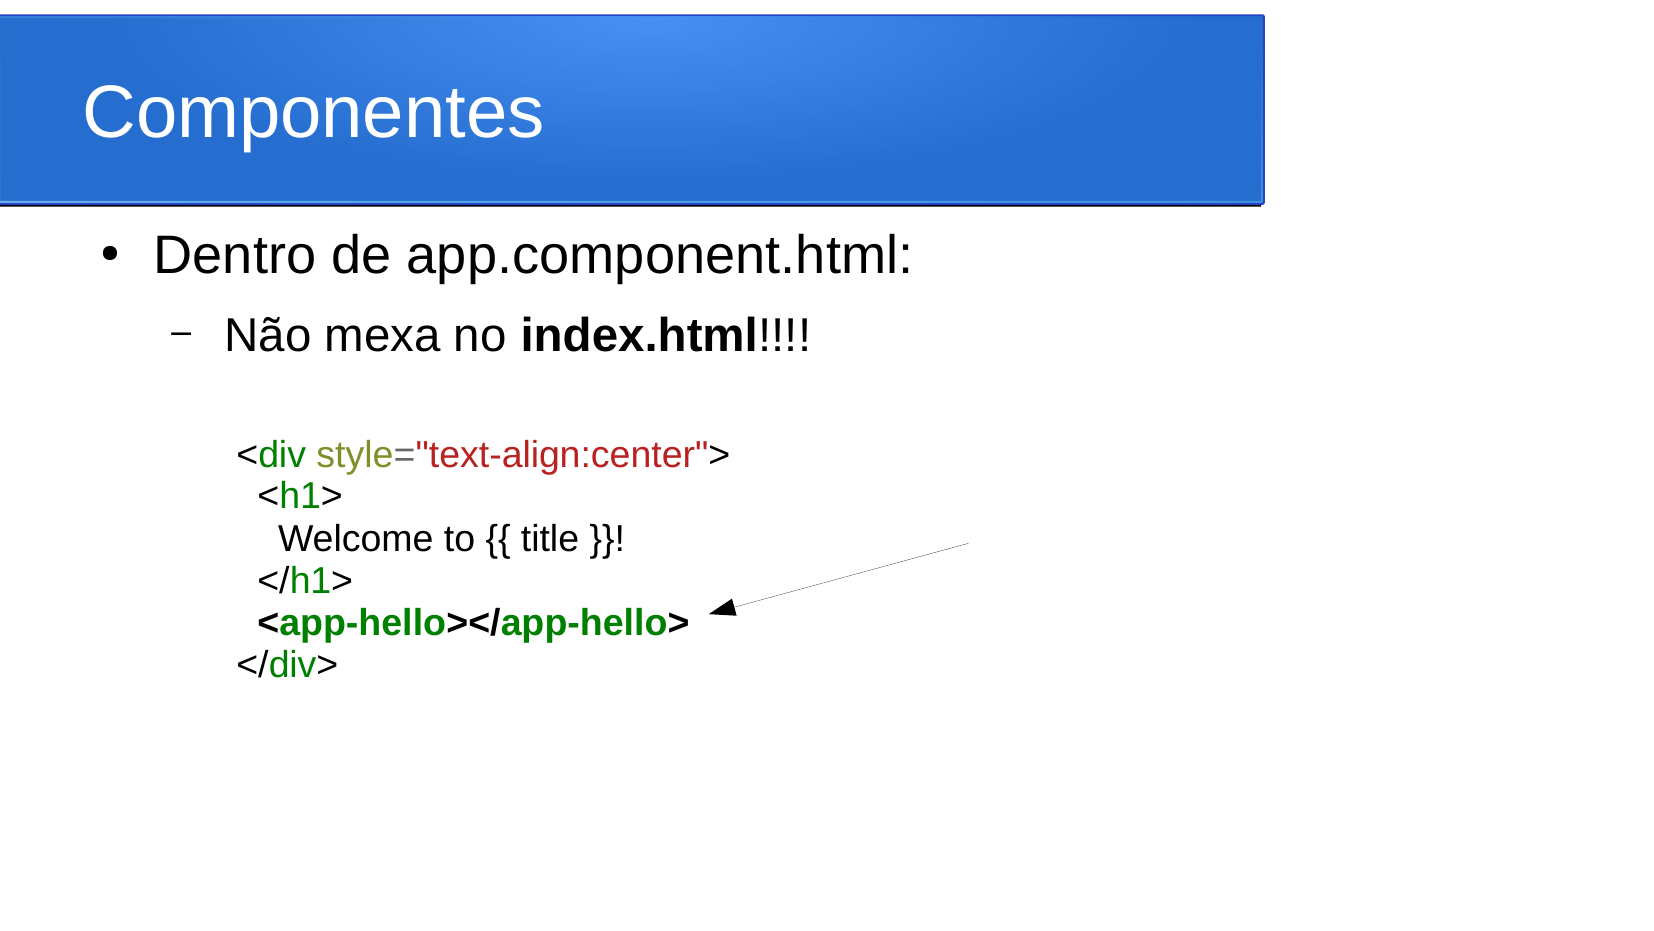

# Componentes
Dentro de app.component.html:
Não mexa no index.html!!!!
<div style="text-align:center">
 <h1>
 Welcome to {{ title }}!
 </h1>
 <app-hello></app-hello>
</div>